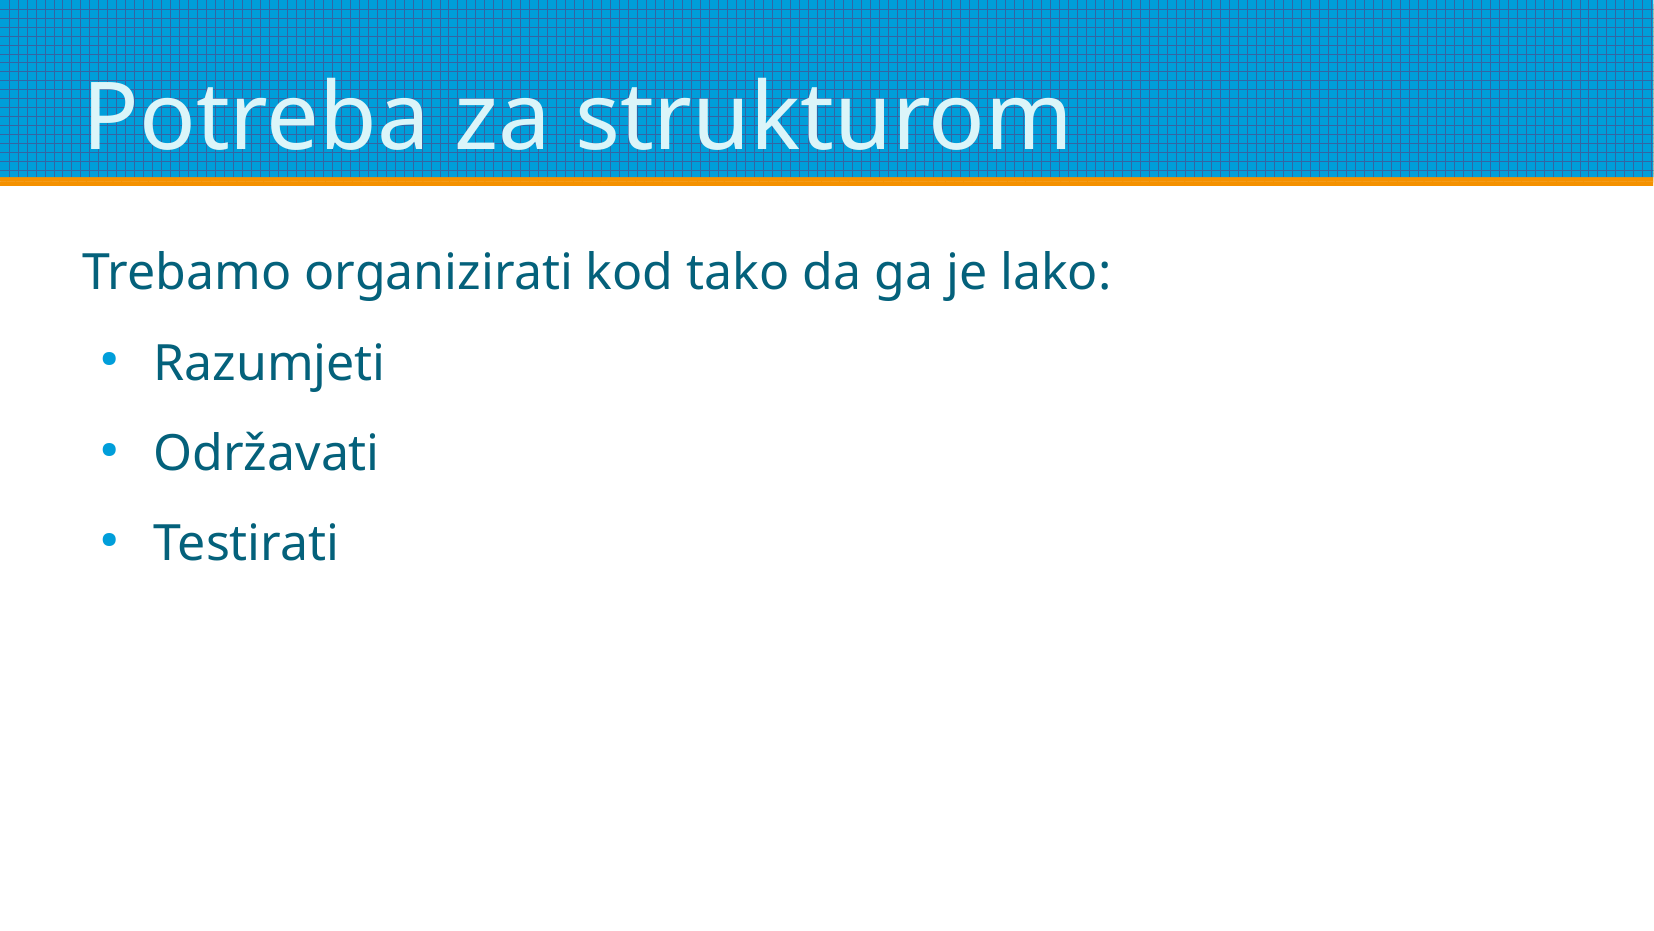

# Potreba za strukturom
Trebamo organizirati kod tako da ga je lako:
Razumjeti
Održavati
Testirati